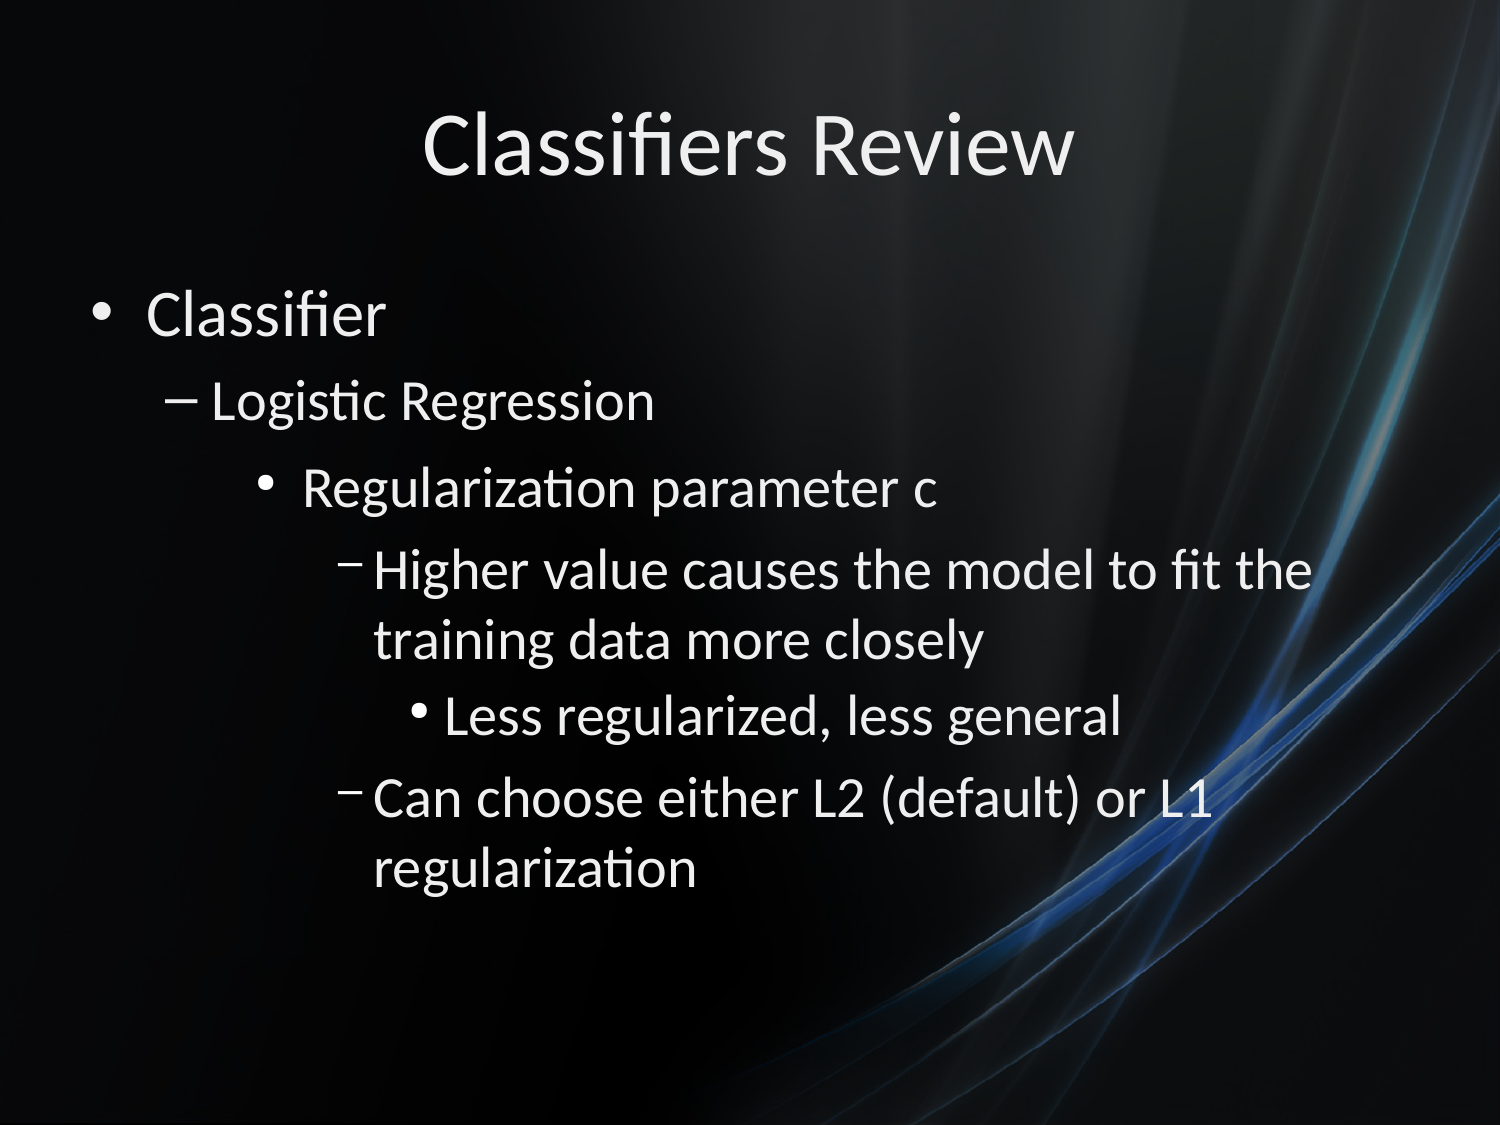

# Classifiers Review
Classifier
Logistic Regression
Regularization parameter c
Higher value causes the model to fit the training data more closely
Less regularized, less general
Can choose either L2 (default) or L1 regularization